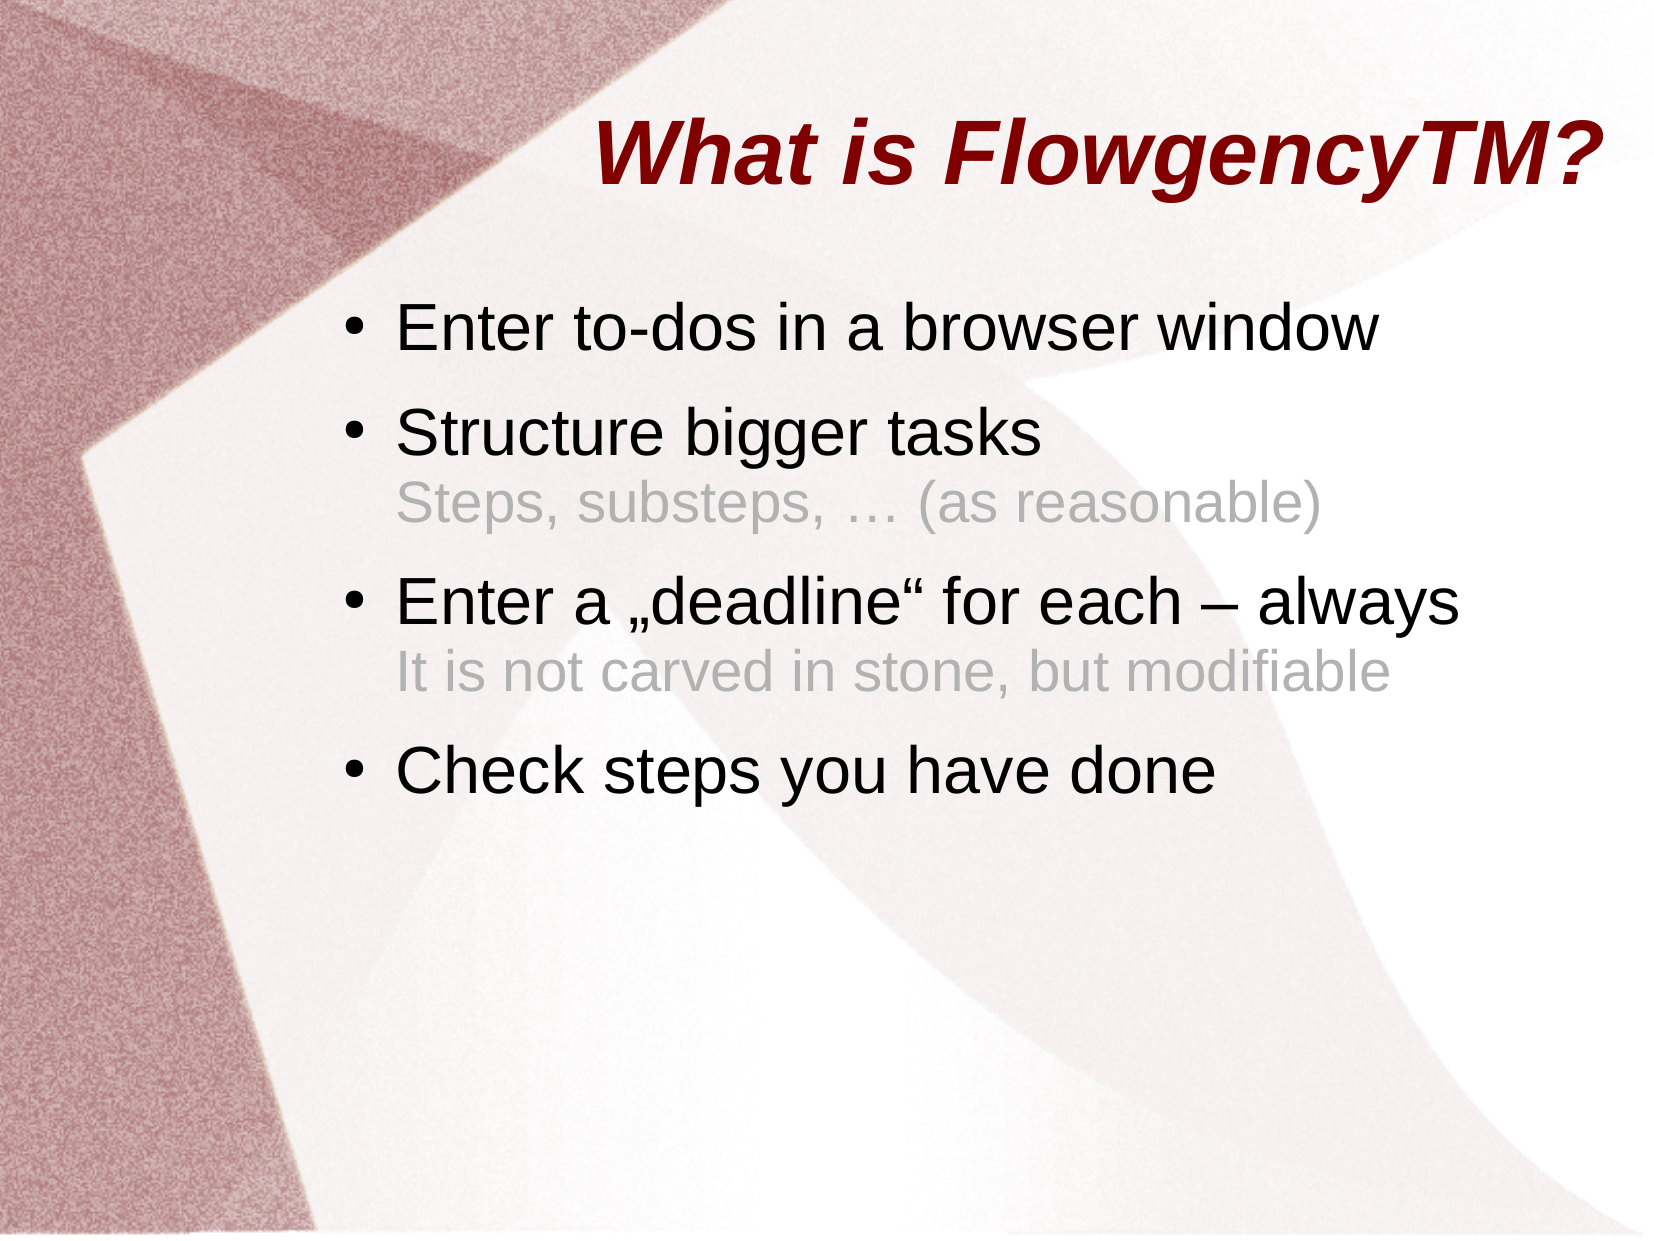

# What is FlowgencyTM?
Enter to-dos in a browser window
Structure bigger tasks
Steps, substeps, … (as reasonable)
Enter a „deadline“ for each – always
It is not carved in stone, but modifiable
Check steps you have done